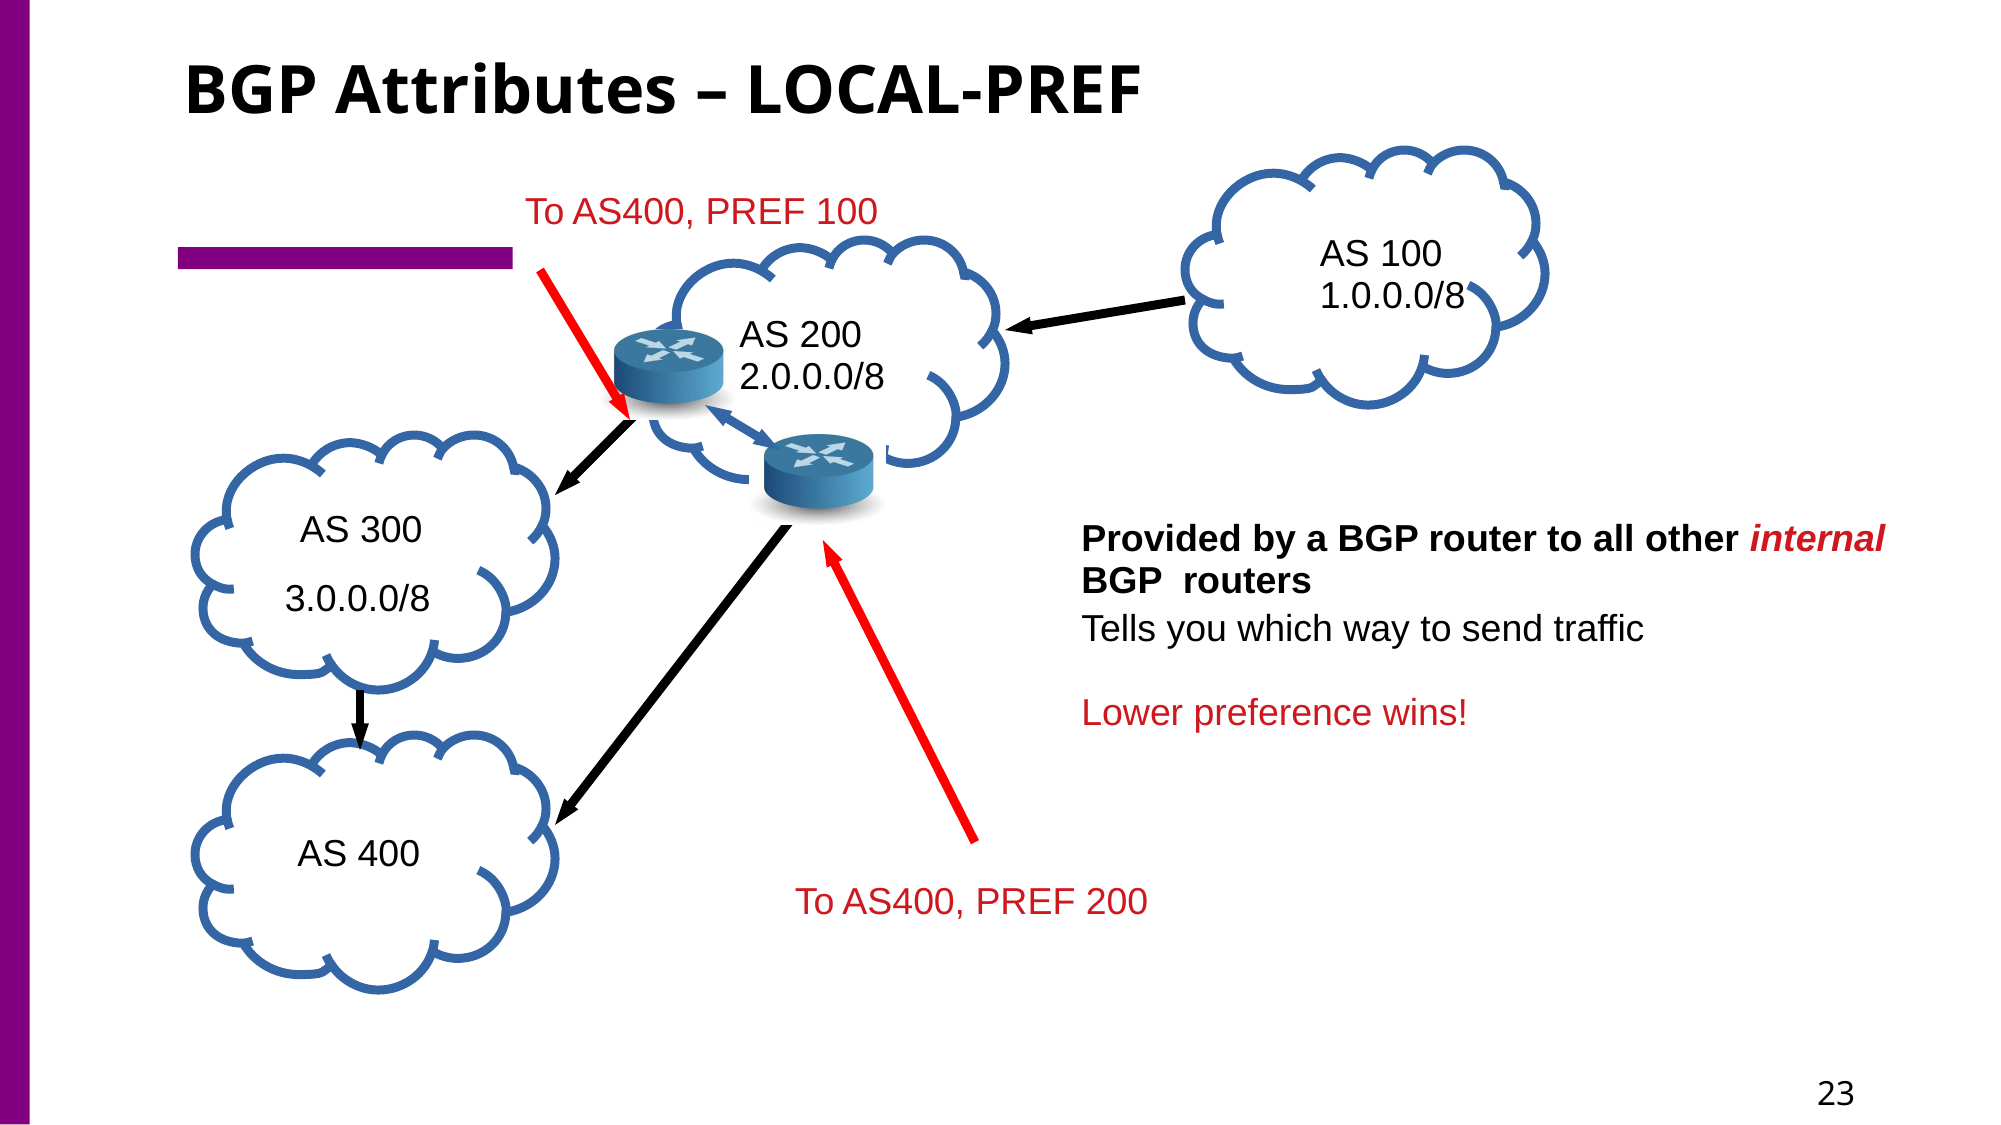

# BGP Attributes – LOCAL-PREF
To AS400, PREF 100
AS 100
1.0.0.0/8
AS 200
2.0.0.0/8
AS 300
Provided by a BGP router to all other internal BGP routers
3.0.0.0/8
Tells you which way to send traffic
Lower preference wins!
AS 400
To AS400, PREF 200